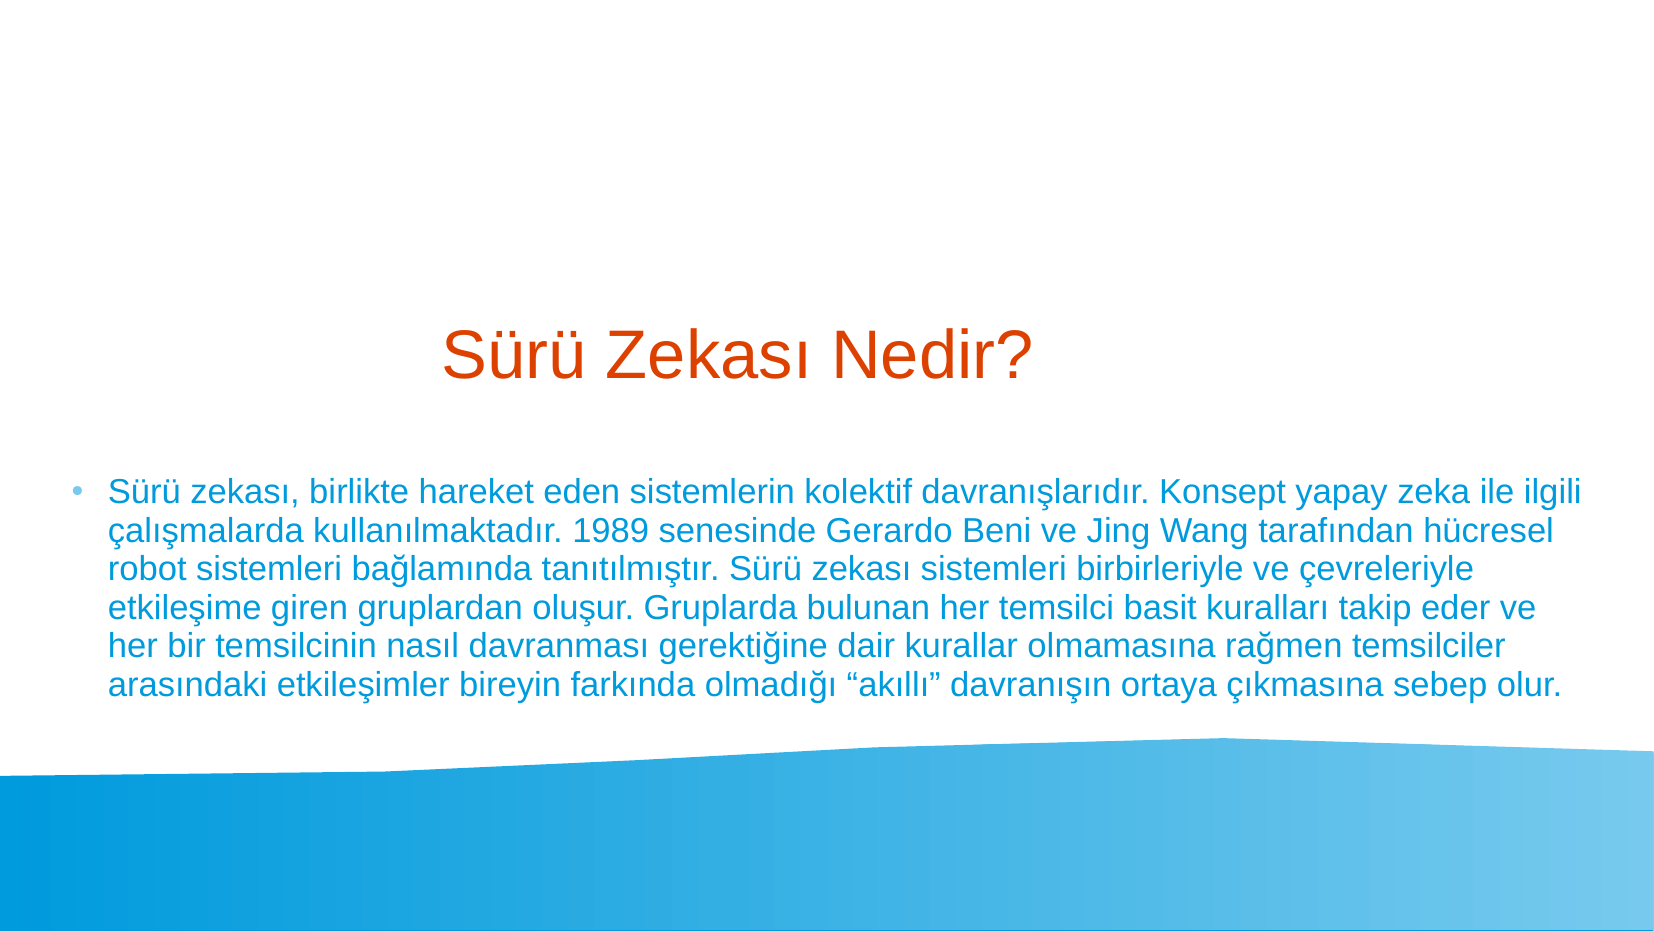

# Sürü Zekası Nedir?
Sürü zekası, birlikte hareket eden sistemlerin kolektif davranışlarıdır. Konsept yapay zeka ile ilgili çalışmalarda kullanılmaktadır. 1989 senesinde Gerardo Beni ve Jing Wang tarafından hücresel robot sistemleri bağlamında tanıtılmıştır. Sürü zekası sistemleri birbirleriyle ve çevreleriyle etkileşime giren gruplardan oluşur. Gruplarda bulunan her temsilci basit kuralları takip eder ve her bir temsilcinin nasıl davranması gerektiğine dair kurallar olmamasına rağmen temsilciler arasındaki etkileşimler bireyin farkında olmadığı “akıllı” davranışın ortaya çıkmasına sebep olur.